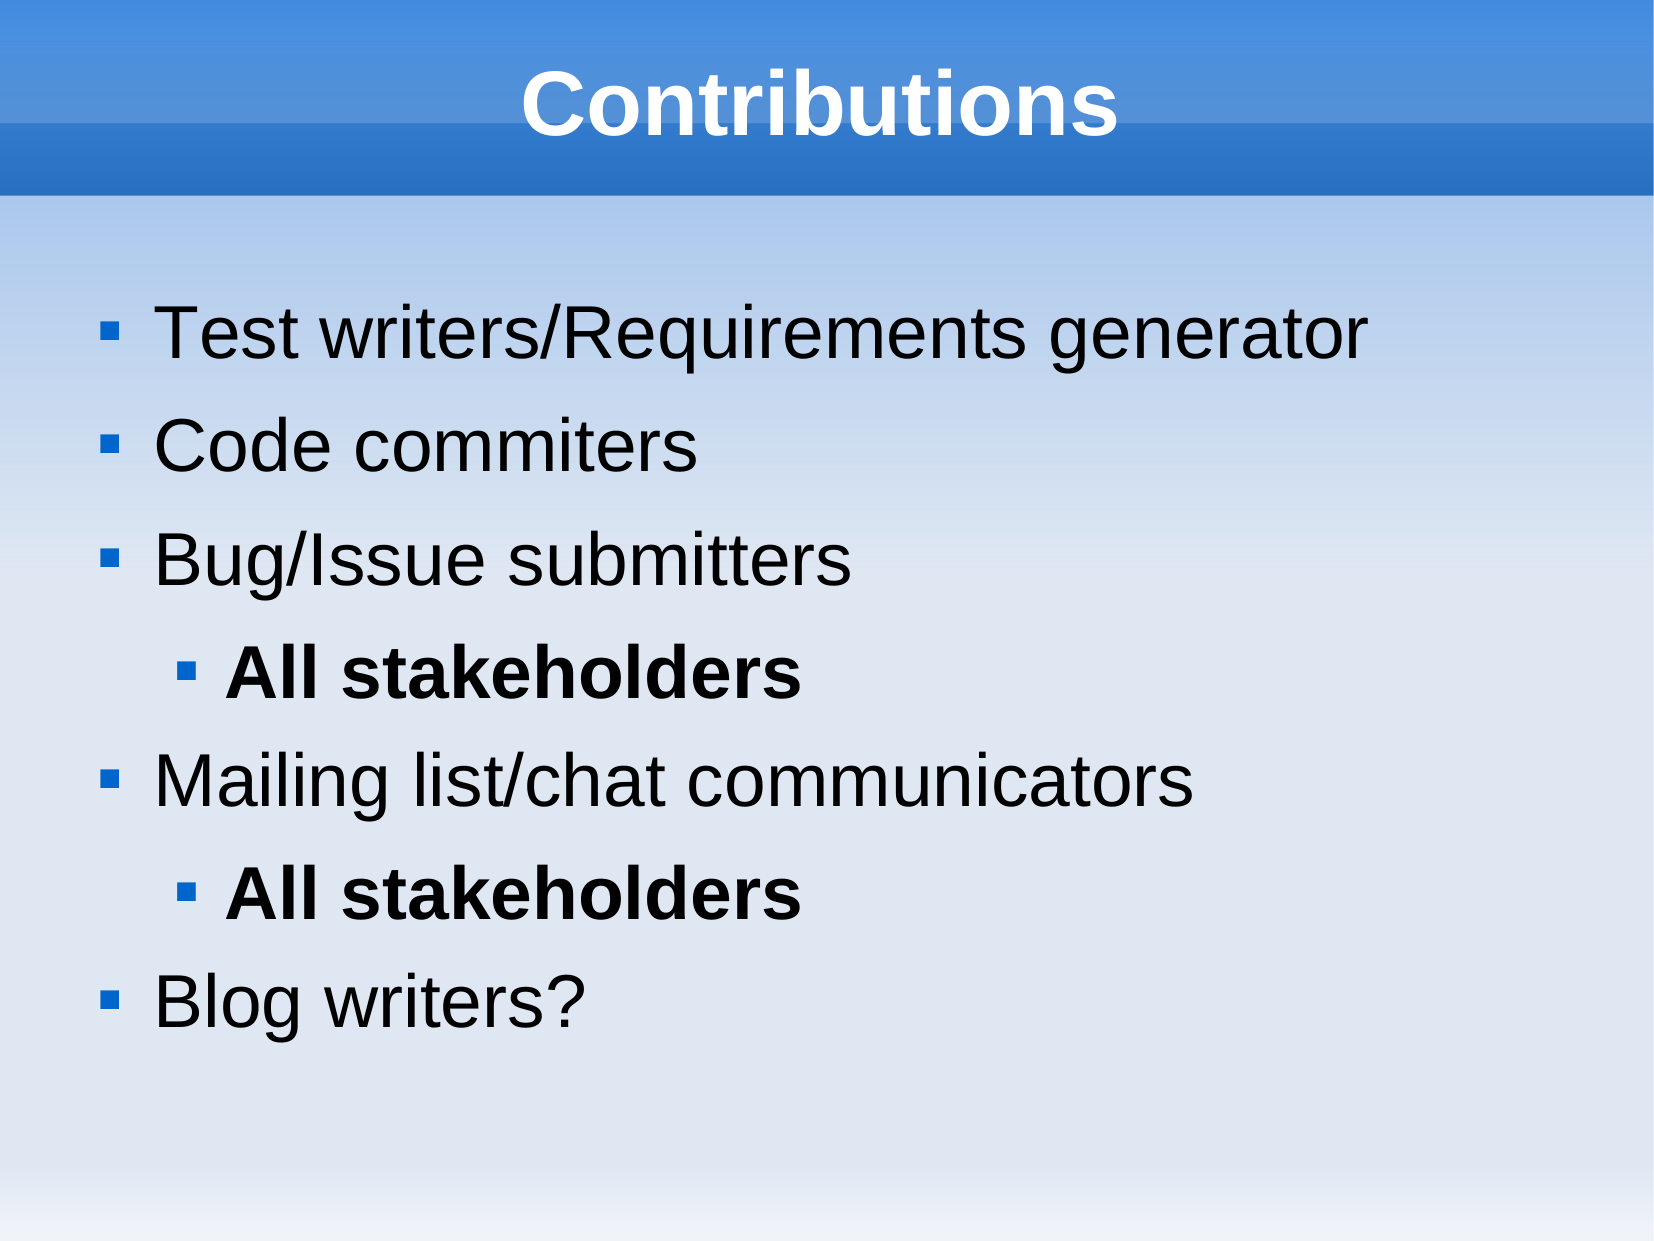

# Contributions
Test writers/Requirements generator
Code commiters
Bug/Issue submitters
All stakeholders
Mailing list/chat communicators
All stakeholders
Blog writers?